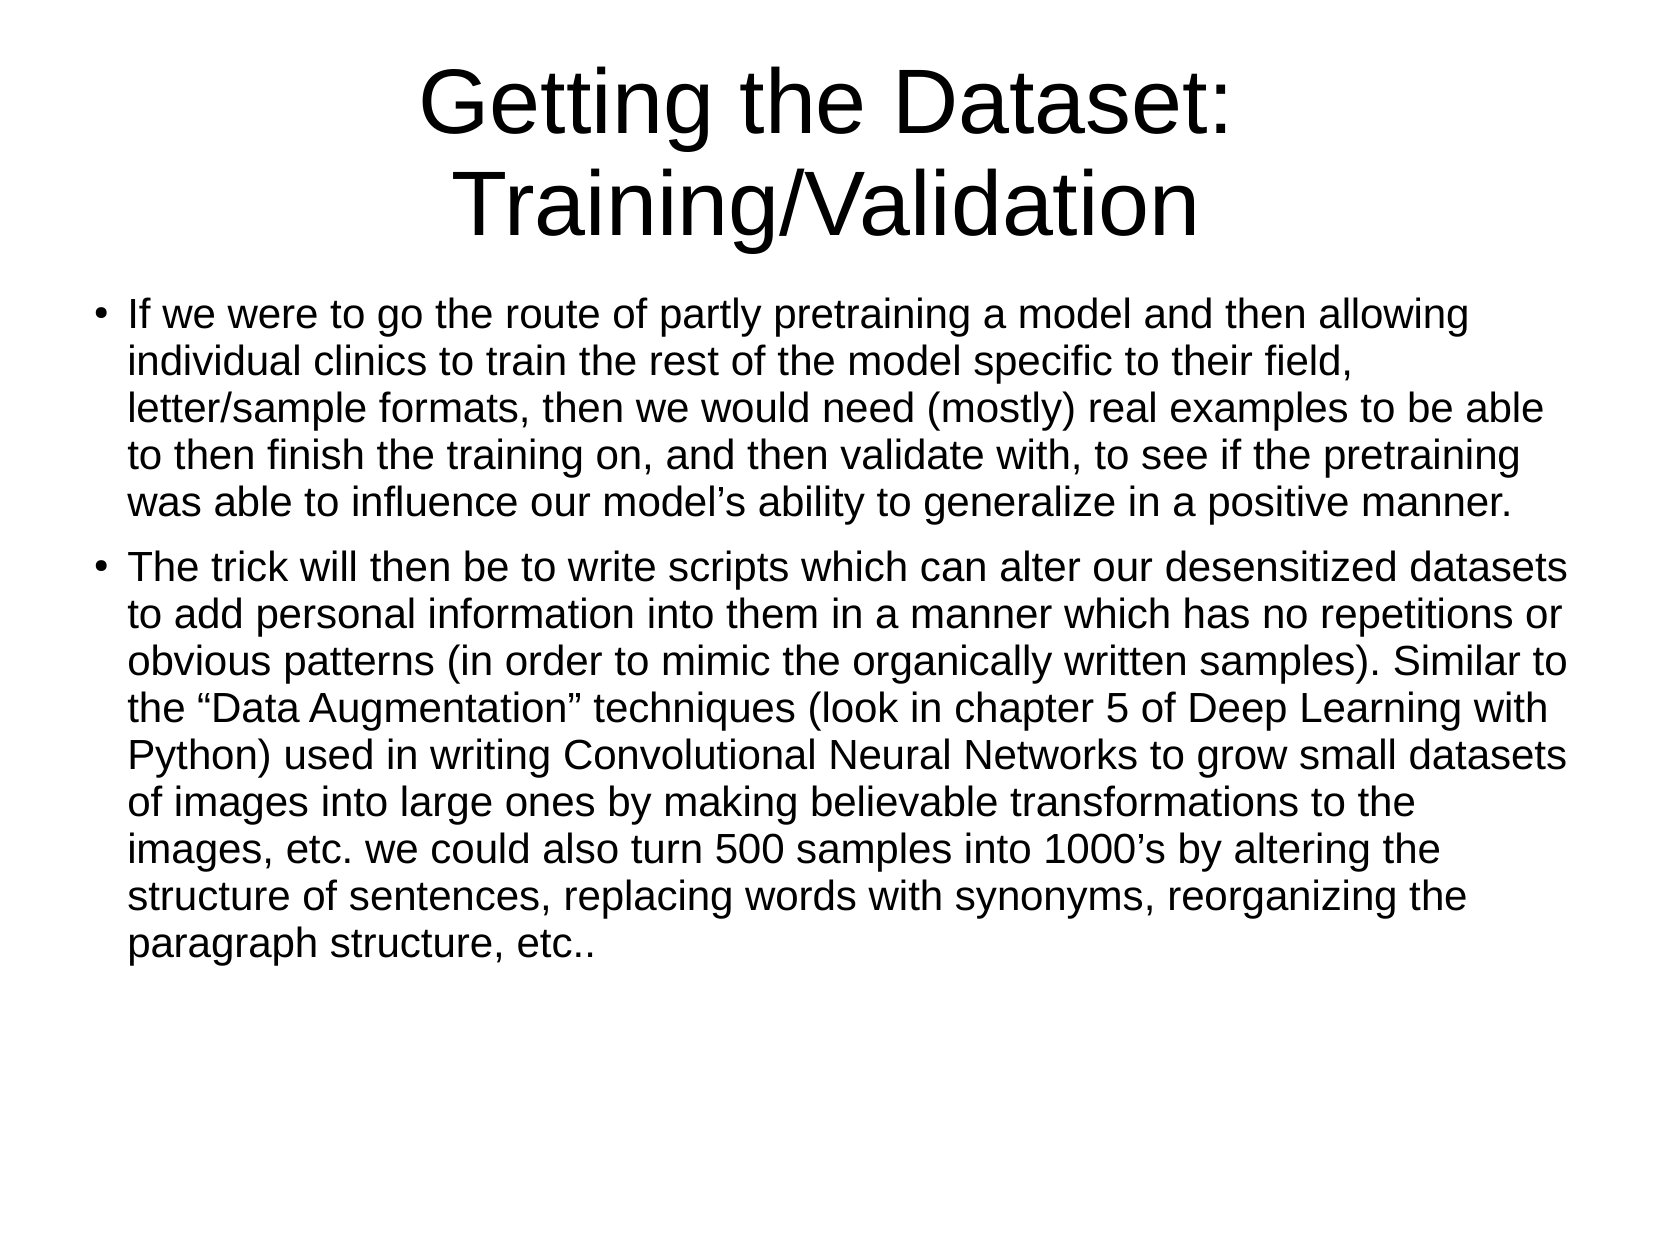

# Getting the Dataset: Training/Validation
If we were to go the route of partly pretraining a model and then allowing individual clinics to train the rest of the model specific to their field, letter/sample formats, then we would need (mostly) real examples to be able to then finish the training on, and then validate with, to see if the pretraining was able to influence our model’s ability to generalize in a positive manner.
The trick will then be to write scripts which can alter our desensitized datasets to add personal information into them in a manner which has no repetitions or obvious patterns (in order to mimic the organically written samples). Similar to the “Data Augmentation” techniques (look in chapter 5 of Deep Learning with Python) used in writing Convolutional Neural Networks to grow small datasets of images into large ones by making believable transformations to the images, etc. we could also turn 500 samples into 1000’s by altering the structure of sentences, replacing words with synonyms, reorganizing the paragraph structure, etc..